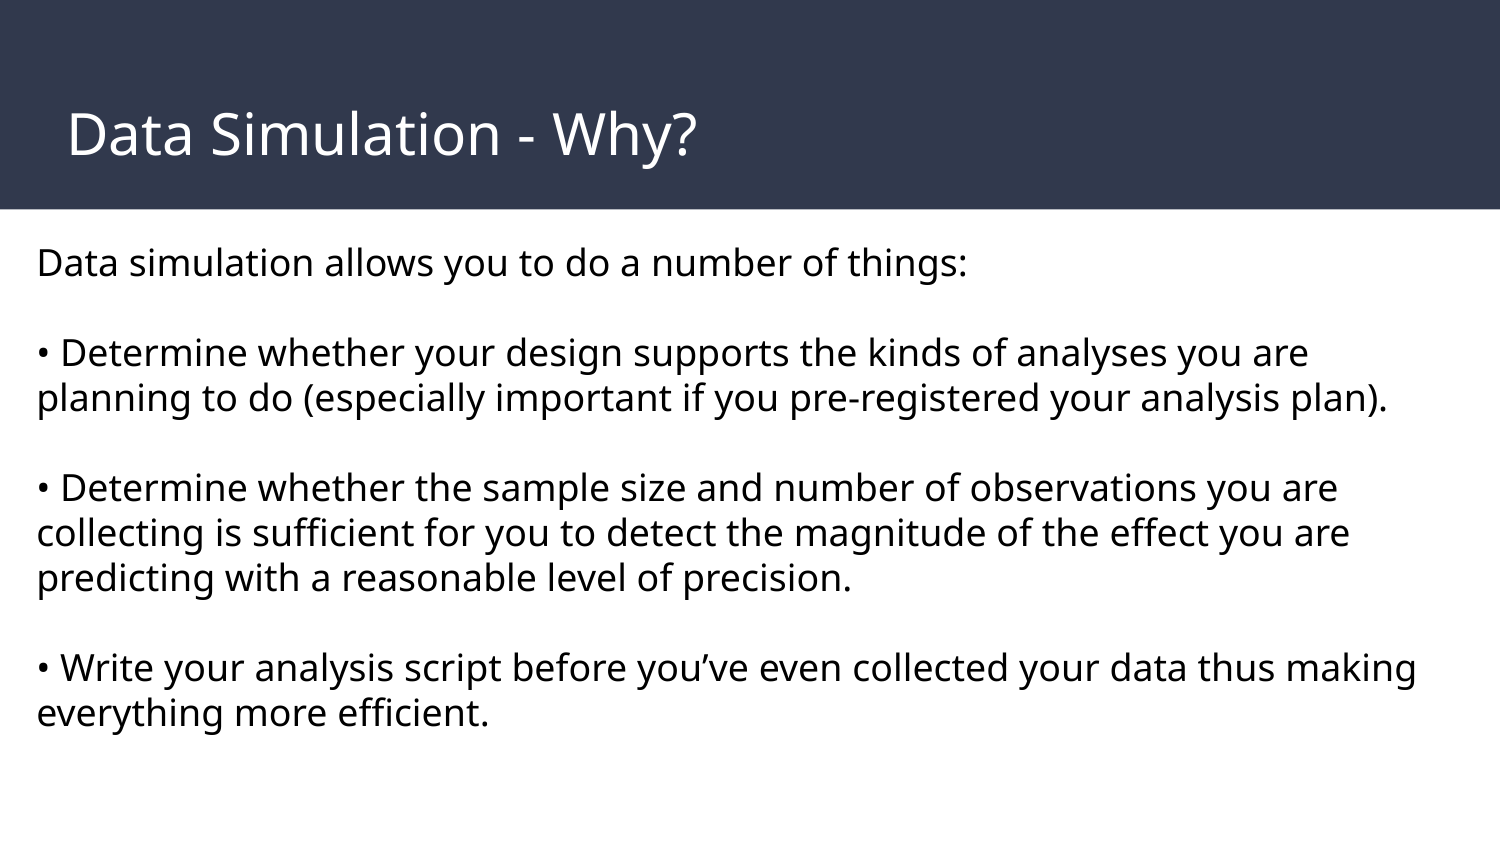

# Data Simulation - Why?
Data simulation allows you to do a number of things:
• Determine whether your design supports the kinds of analyses you are planning to do (especially important if you pre-registered your analysis plan).
• Determine whether the sample size and number of observations you are collecting is sufficient for you to detect the magnitude of the effect you are predicting with a reasonable level of precision.
• Write your analysis script before you’ve even collected your data thus making everything more efficient.